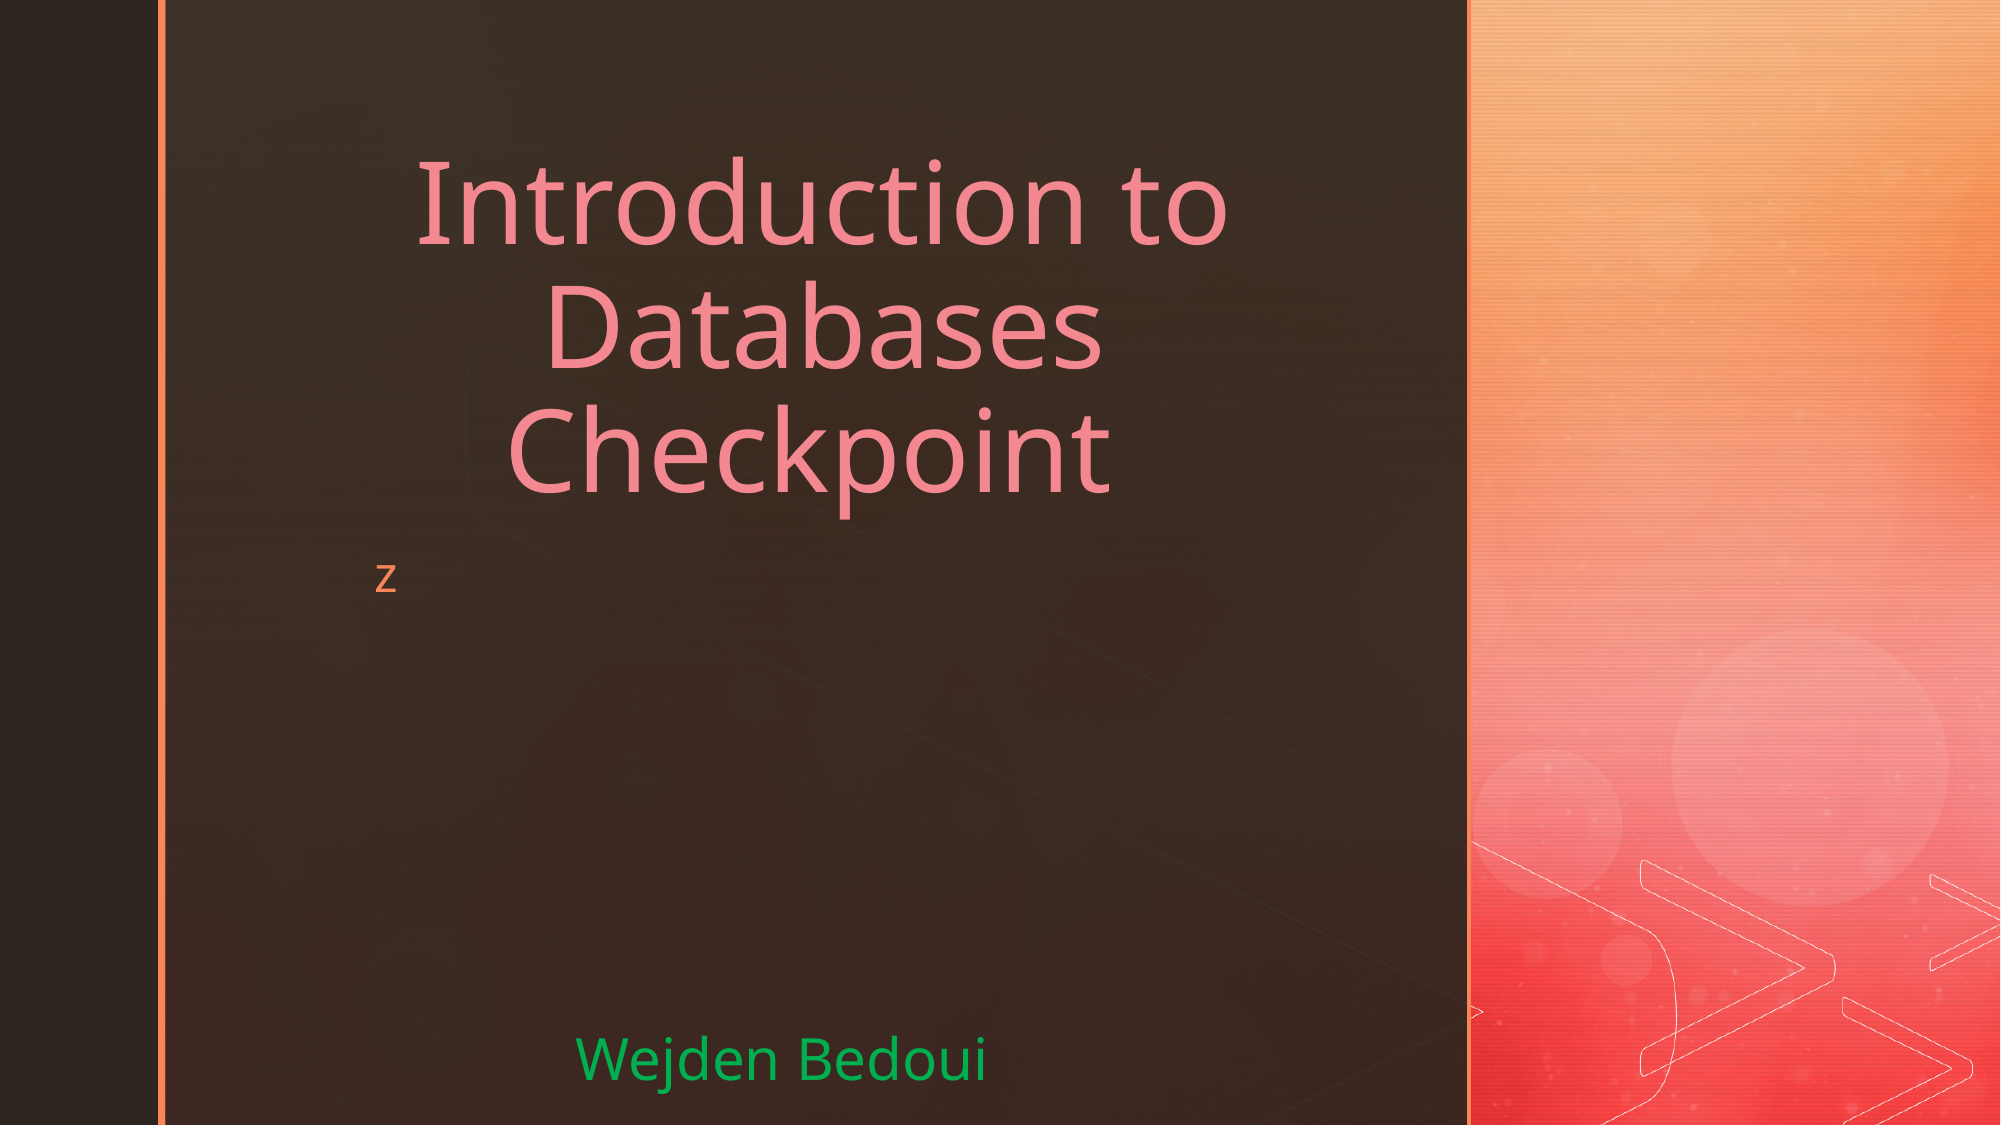

# Introduction to Databases Checkpoint
Wejden Bedoui